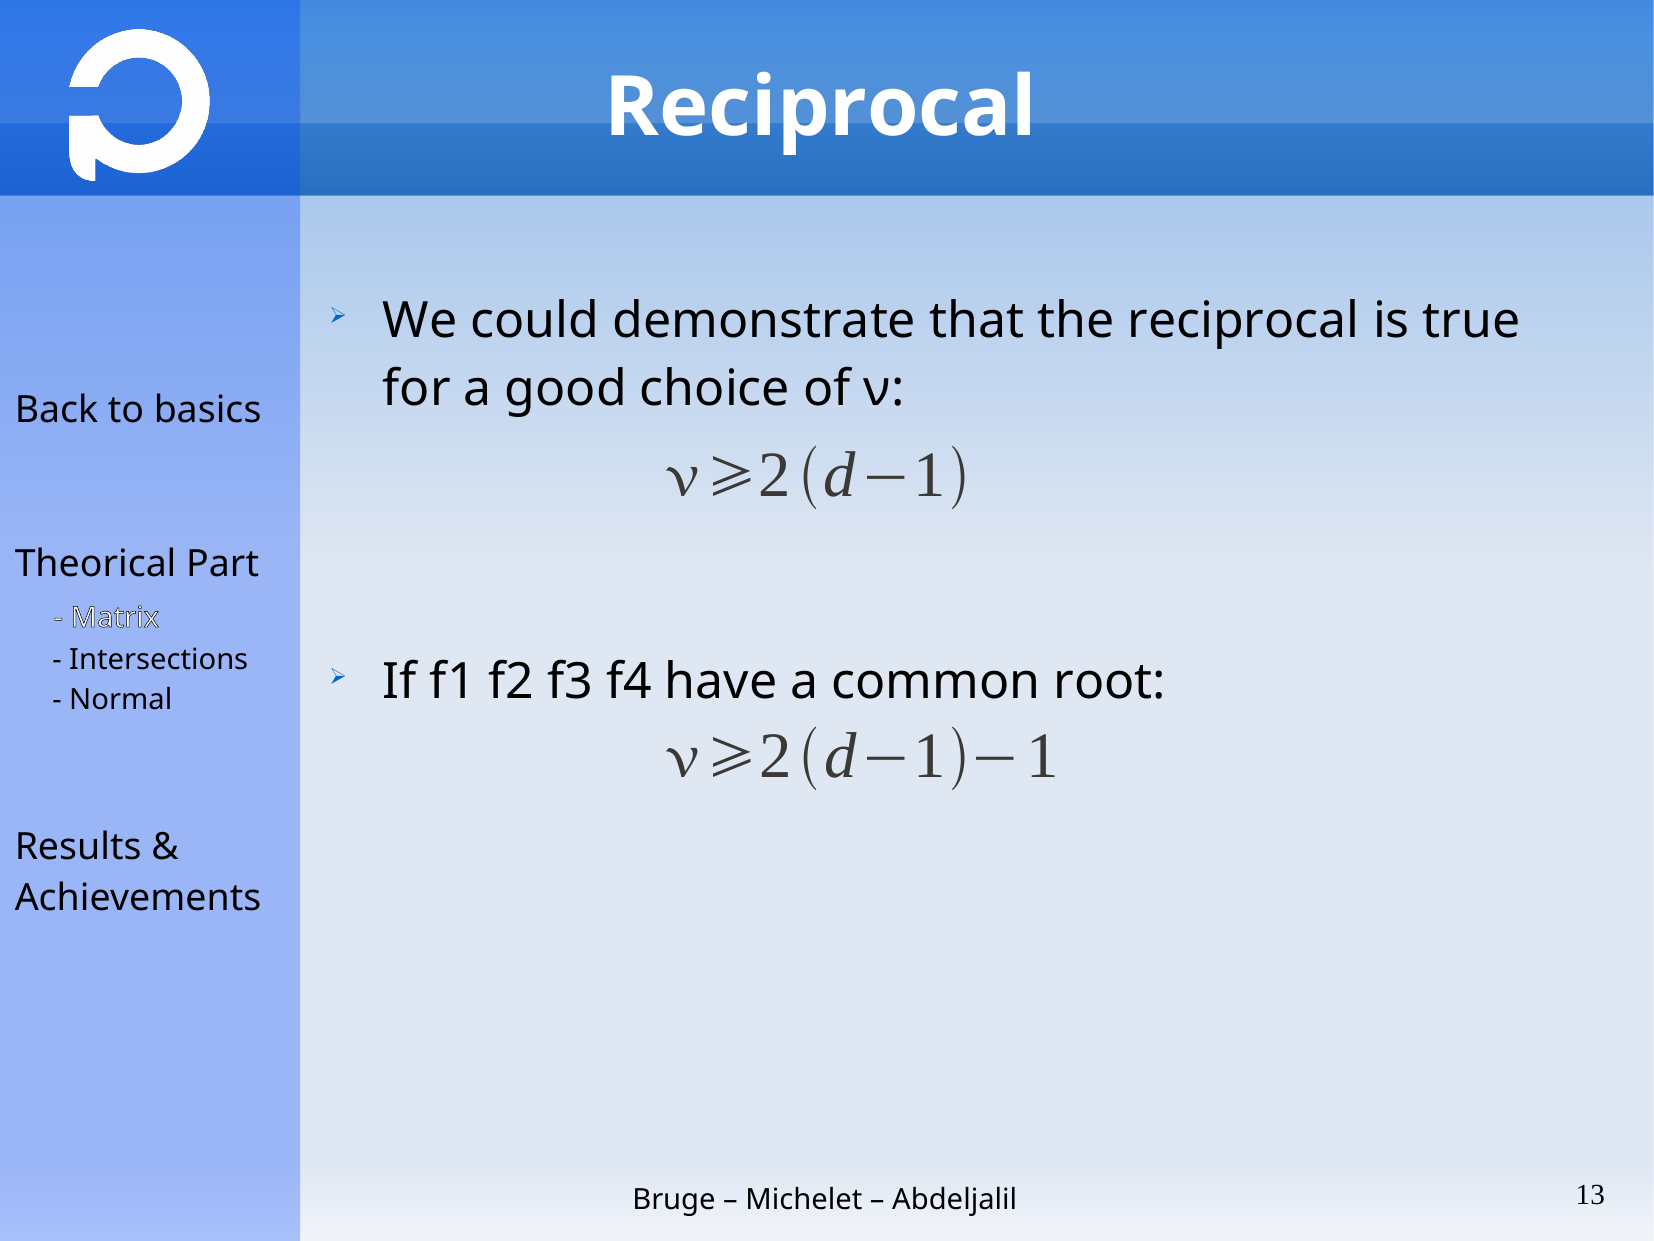

Back to basics
Theorical Part
 - Matrix
 - Intersections
 - Normal
Results & Achievements
# Reciprocal
We could demonstrate that the reciprocal is true for a good choice of ν:
If f1 f2 f3 f4 have a common root:
Bruge – Michelet – Abdeljalil